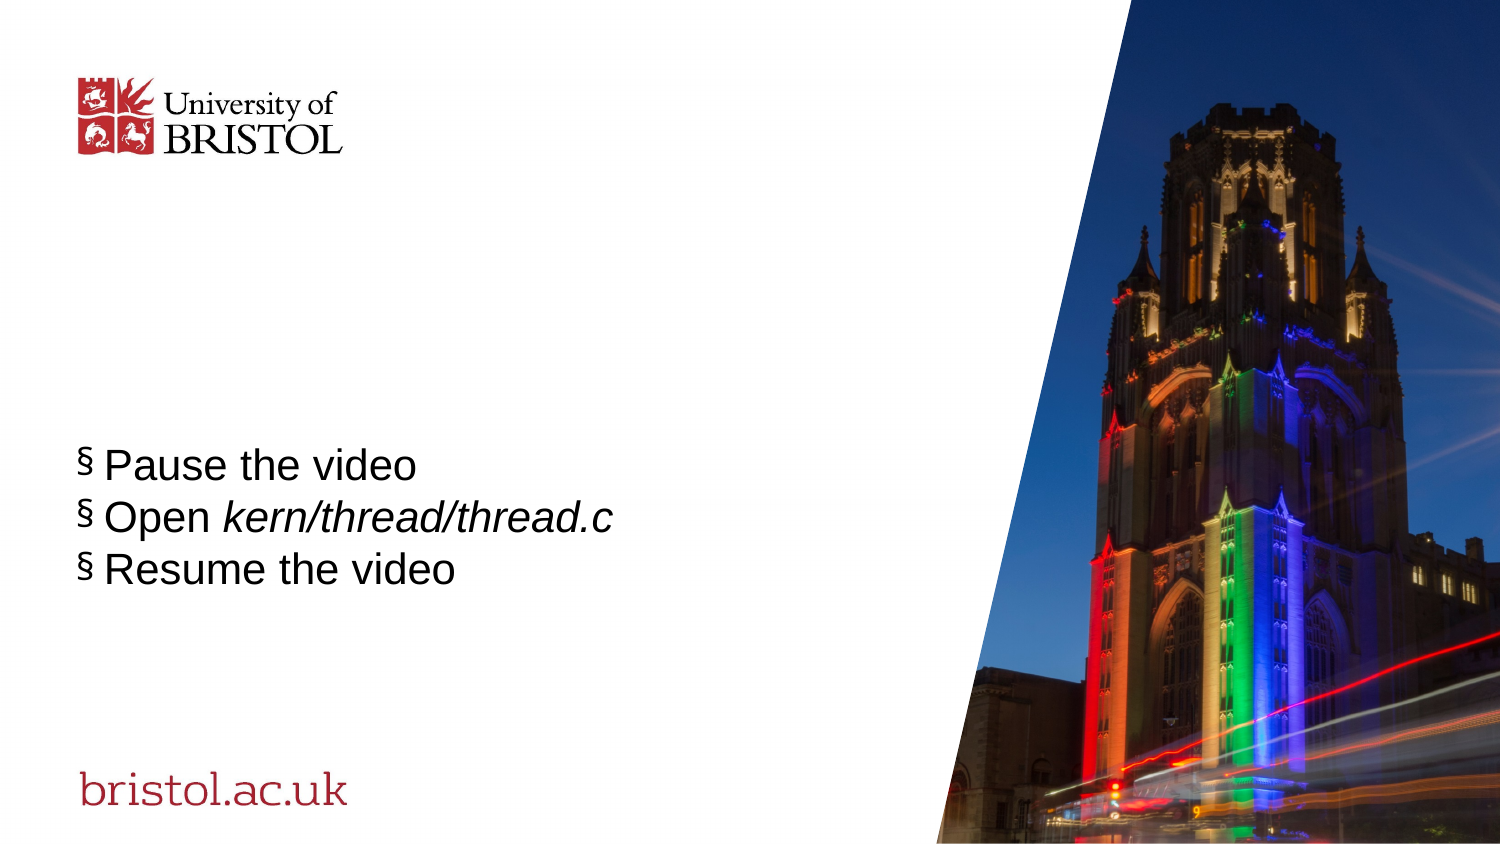

# Pause the video
Open kern/thread/thread.c
Resume the video